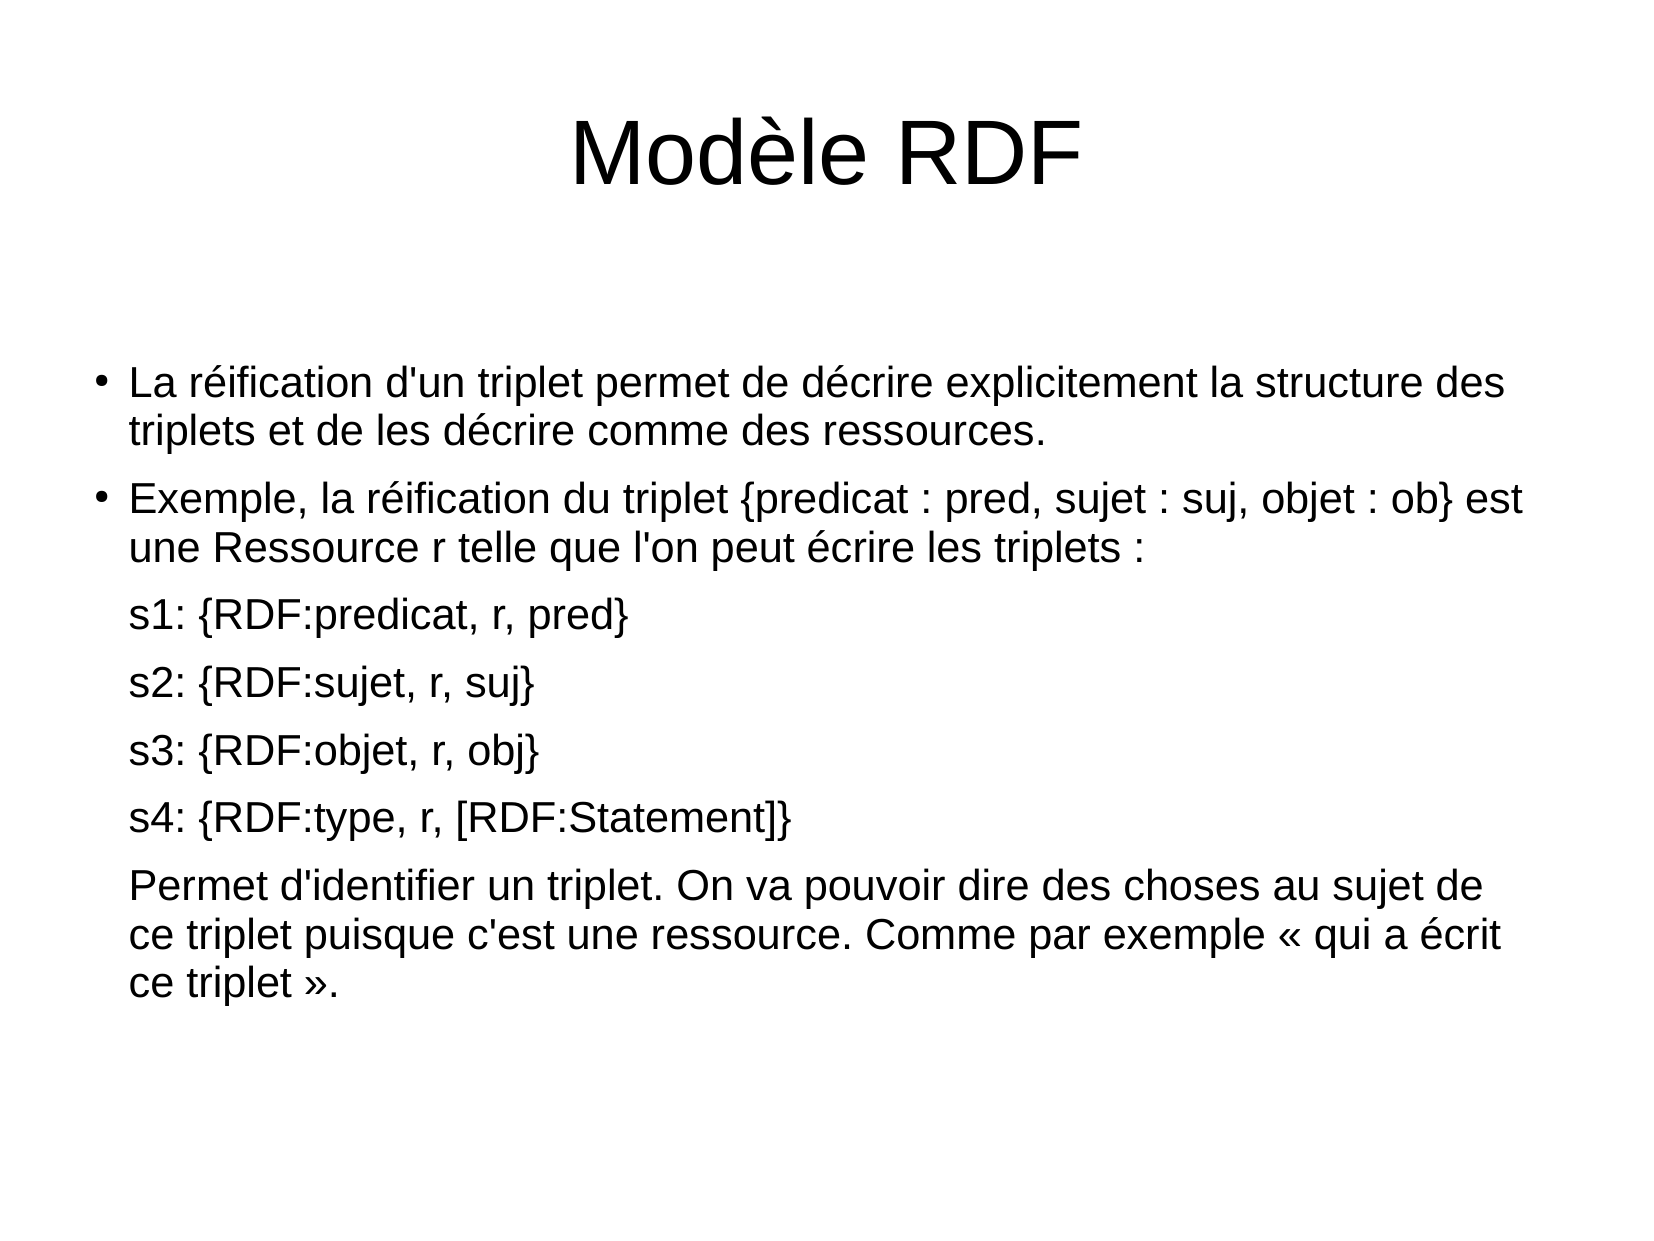

# Modèle RDF
La réification d'un triplet permet de décrire explicitement la structure des triplets et de les décrire comme des ressources.
Exemple, la réification du triplet {predicat : pred, sujet : suj, objet : ob} est une Ressource r telle que l'on peut écrire les triplets :
s1: {RDF:predicat, r, pred}
s2: {RDF:sujet, r, suj}
s3: {RDF:objet, r, obj}
s4: {RDF:type, r, [RDF:Statement]}
Permet d'identifier un triplet. On va pouvoir dire des choses au sujet de ce triplet puisque c'est une ressource. Comme par exemple « qui a écrit ce triplet ».